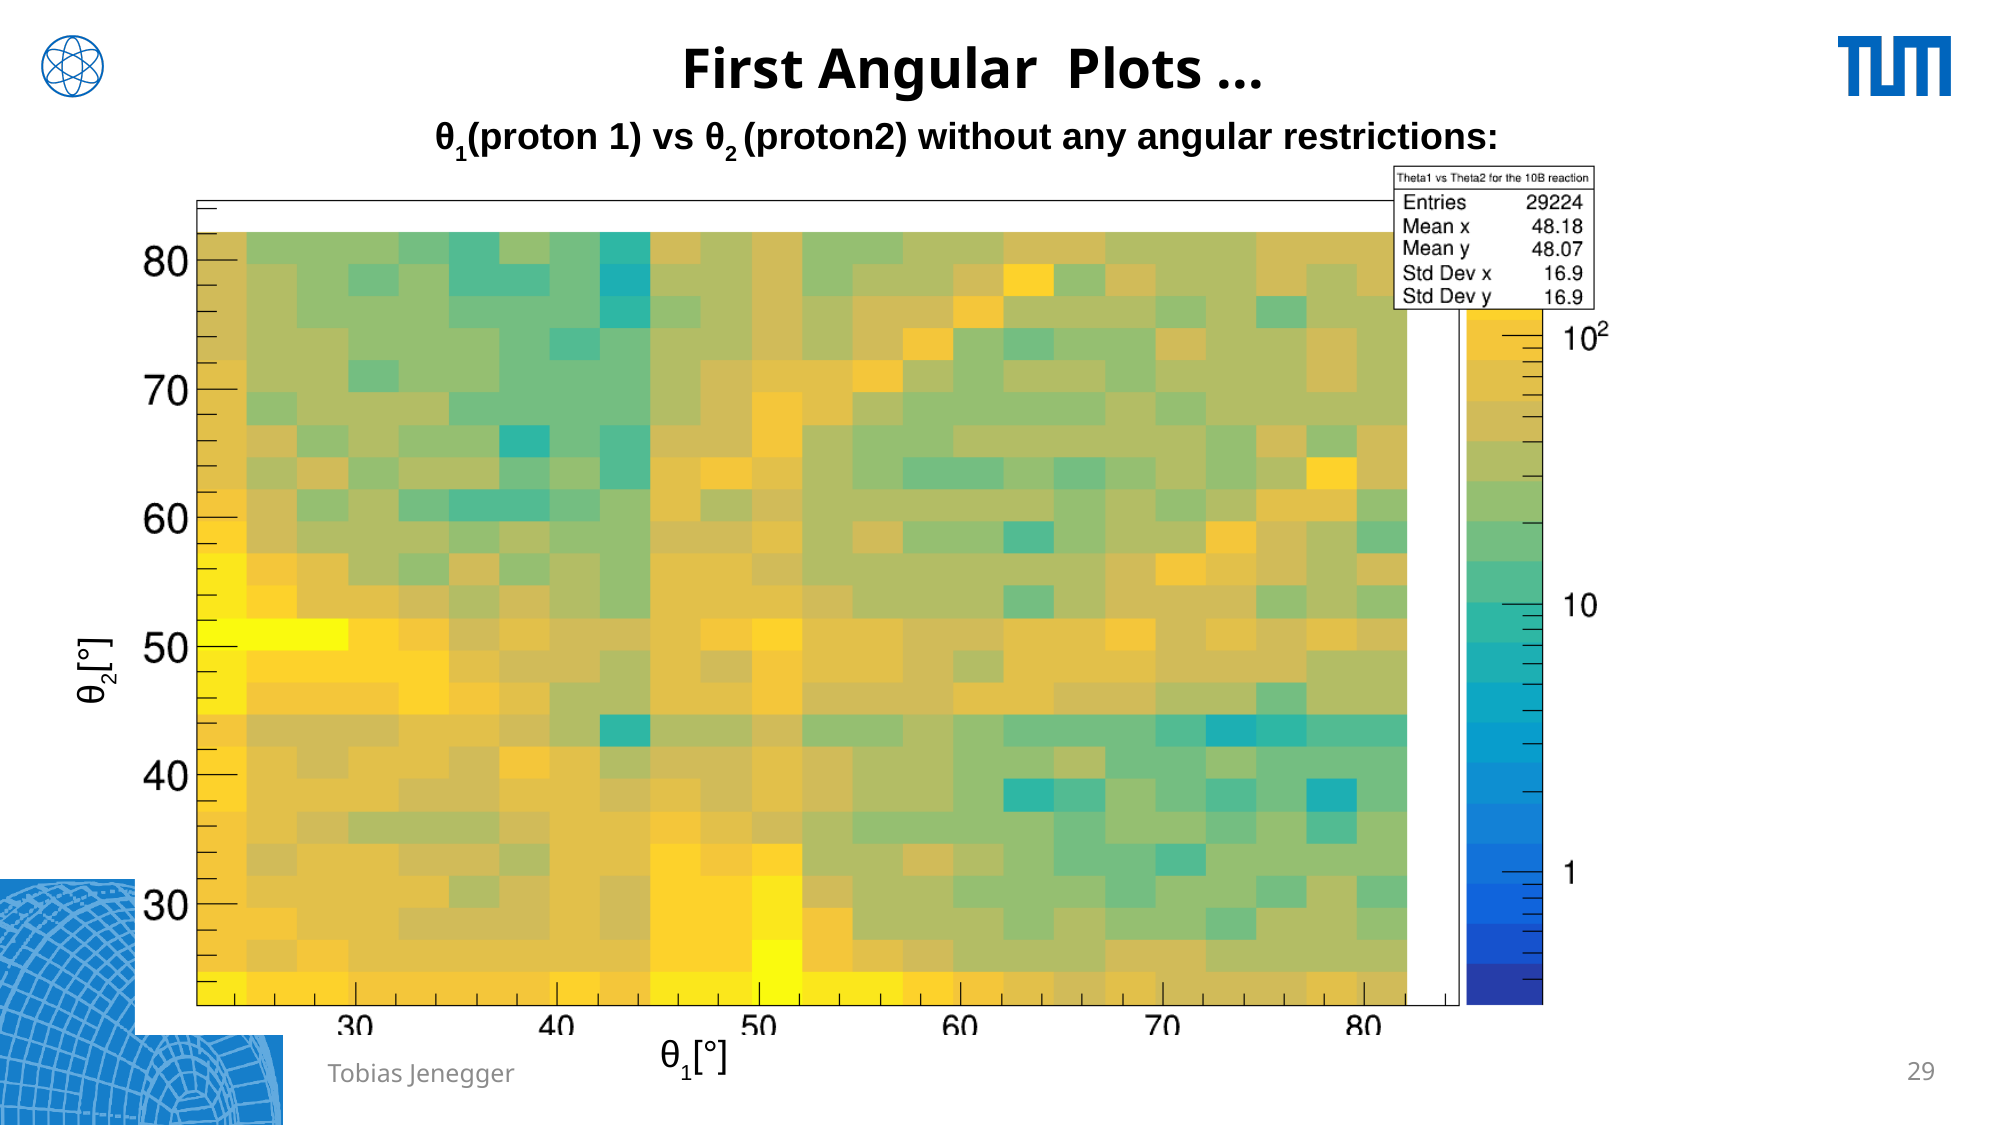

# First Angular Plots ...
θ1(proton 1) vs θ2 (proton2) without any angular restrictions:
θ2[°]
θ1[°]
Tobias Jenegger